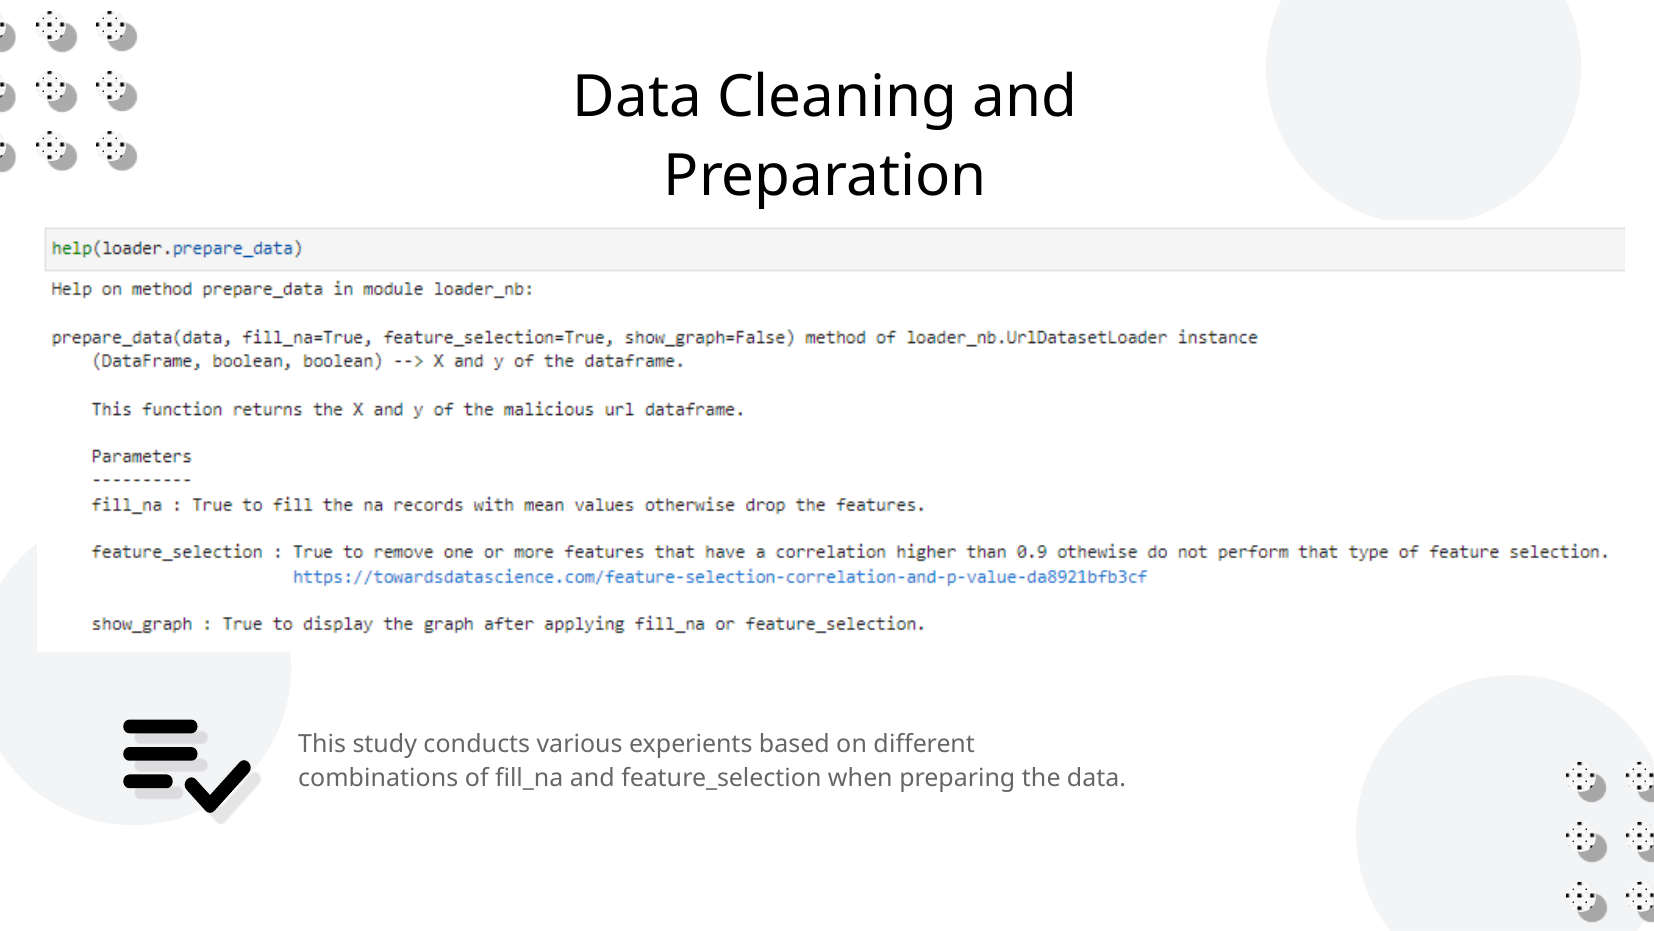

Data Cleaning and Preparation
This study conducts various experients based on different combinations of fill_na and feature_selection when preparing the data.